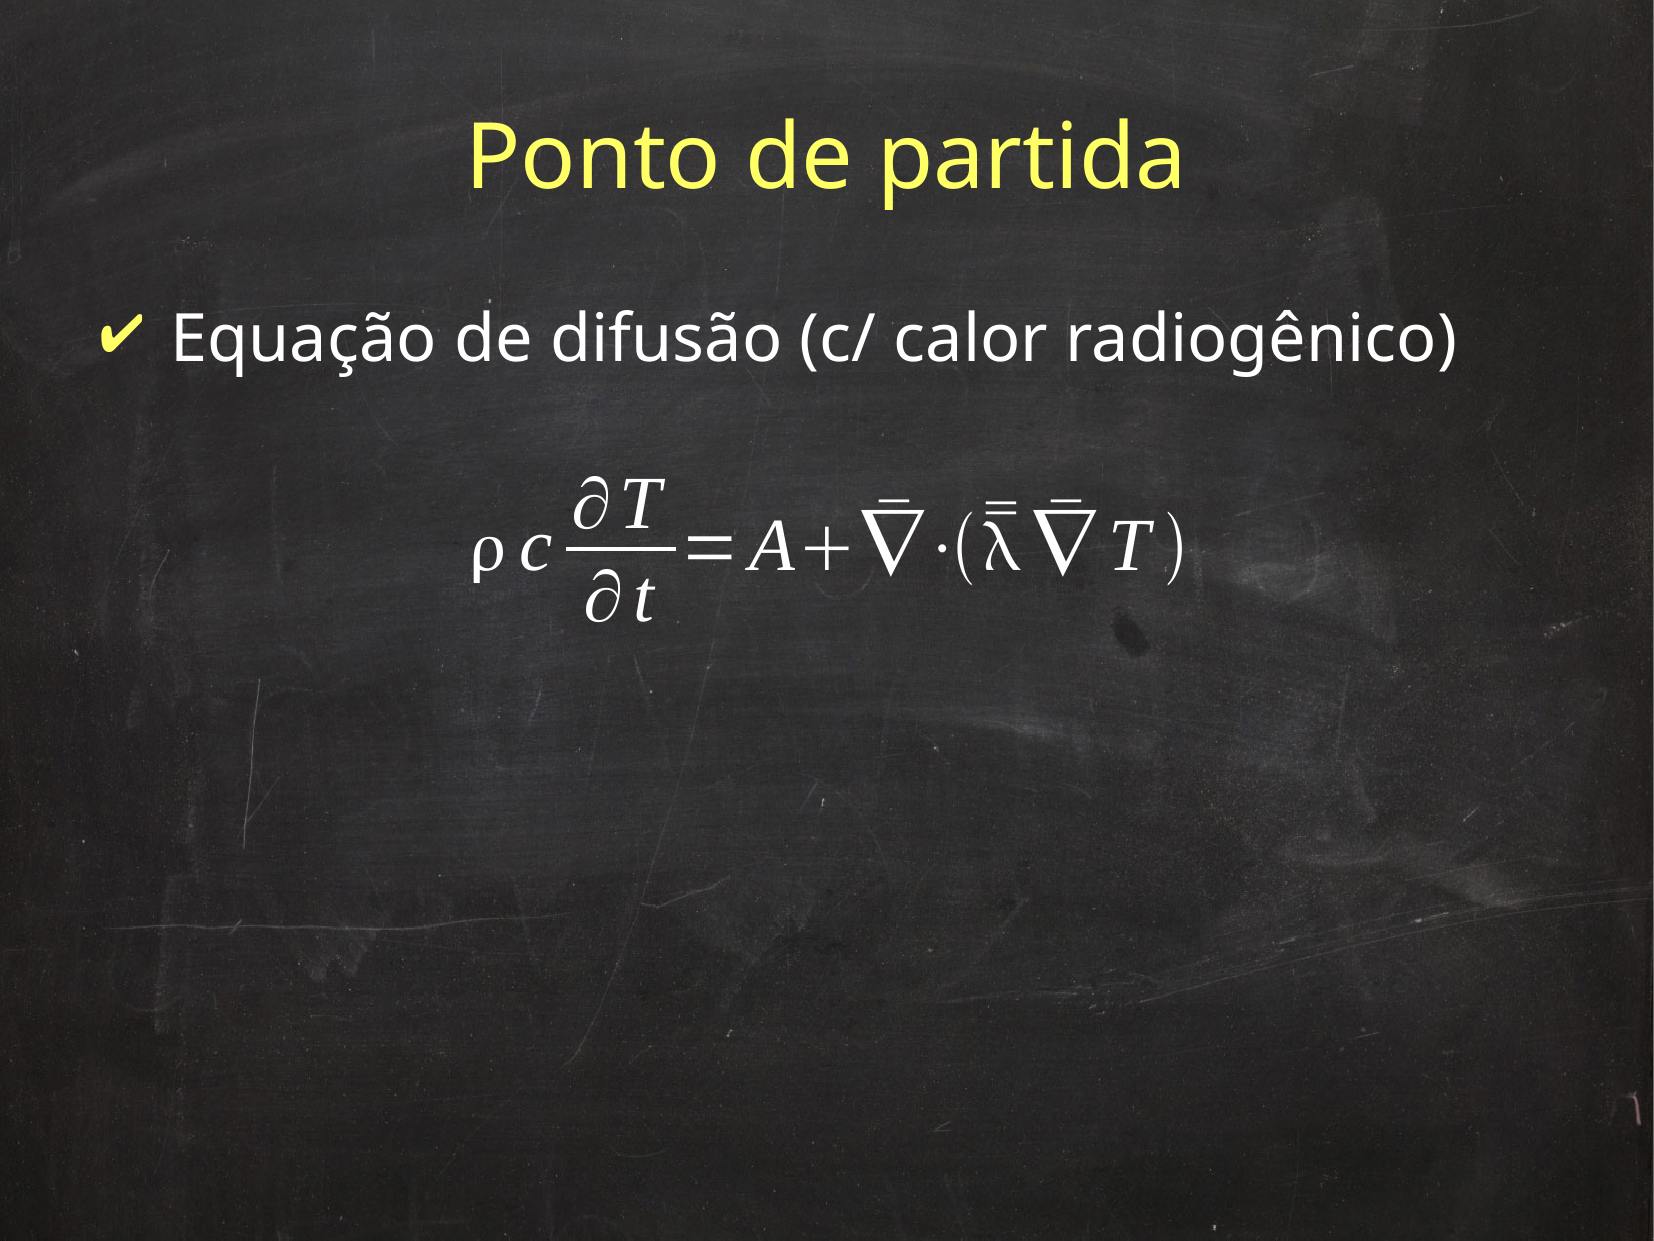

# Ponto de partida
 Equação de difusão (c/ calor radiogênico)